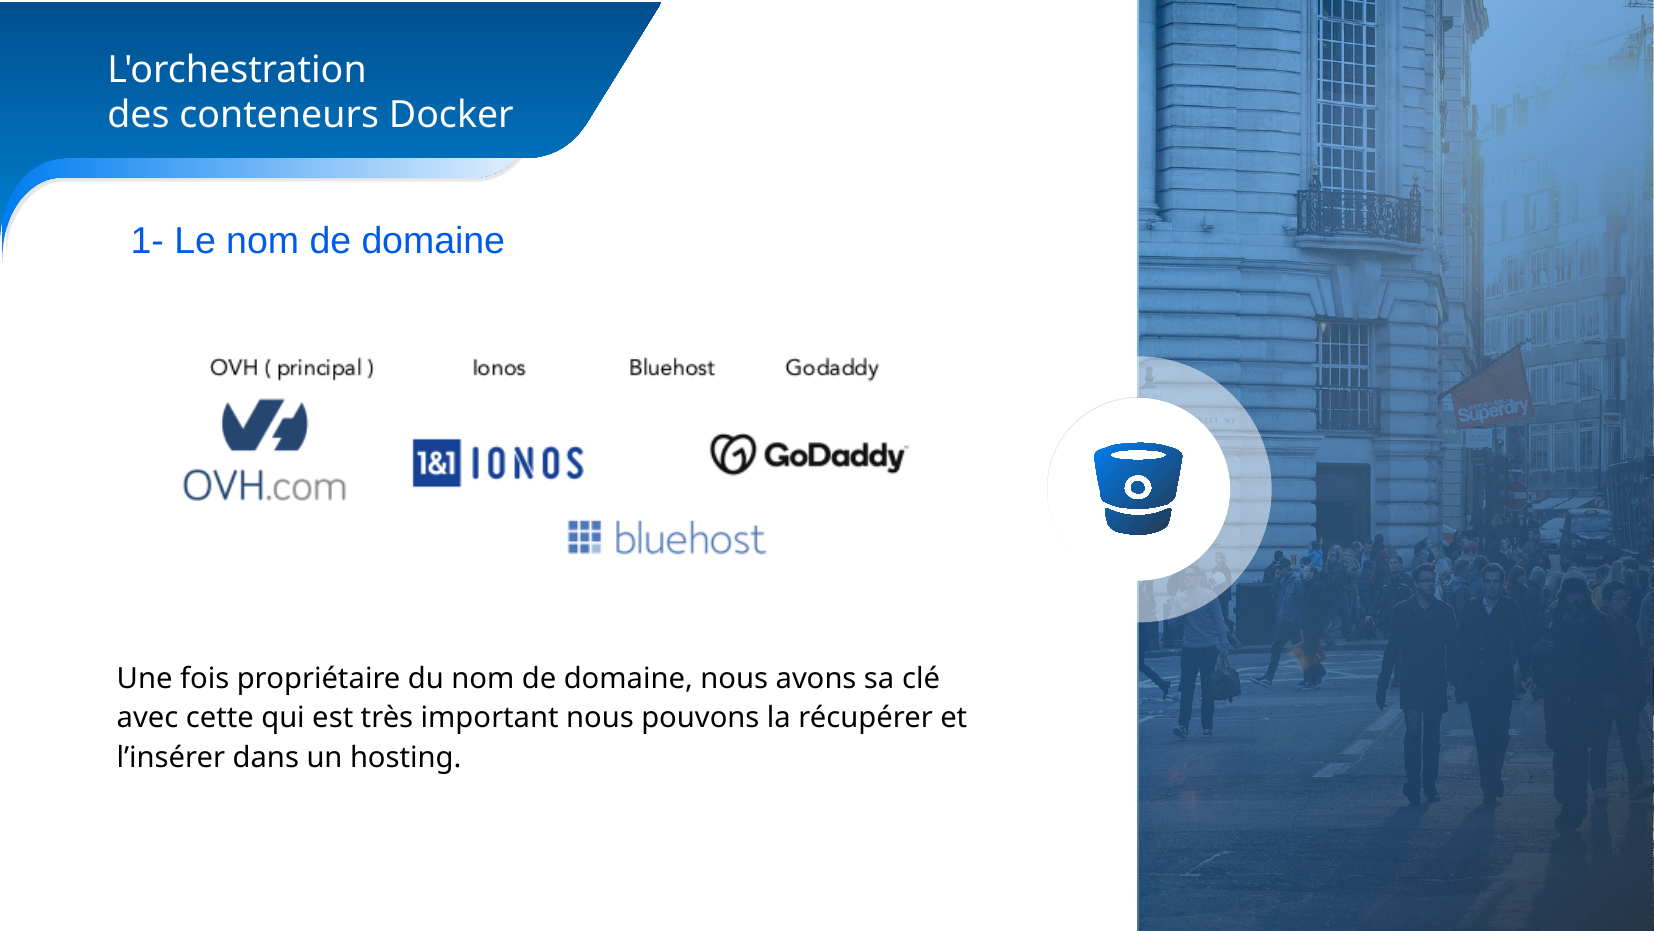

L'orchestration
des conteneurs Docker
1- Le nom de domaine
Une fois propriétaire du nom de domaine, nous avons sa clé
avec cette qui est très important nous pouvons la récupérer et
l’insérer dans un hosting.